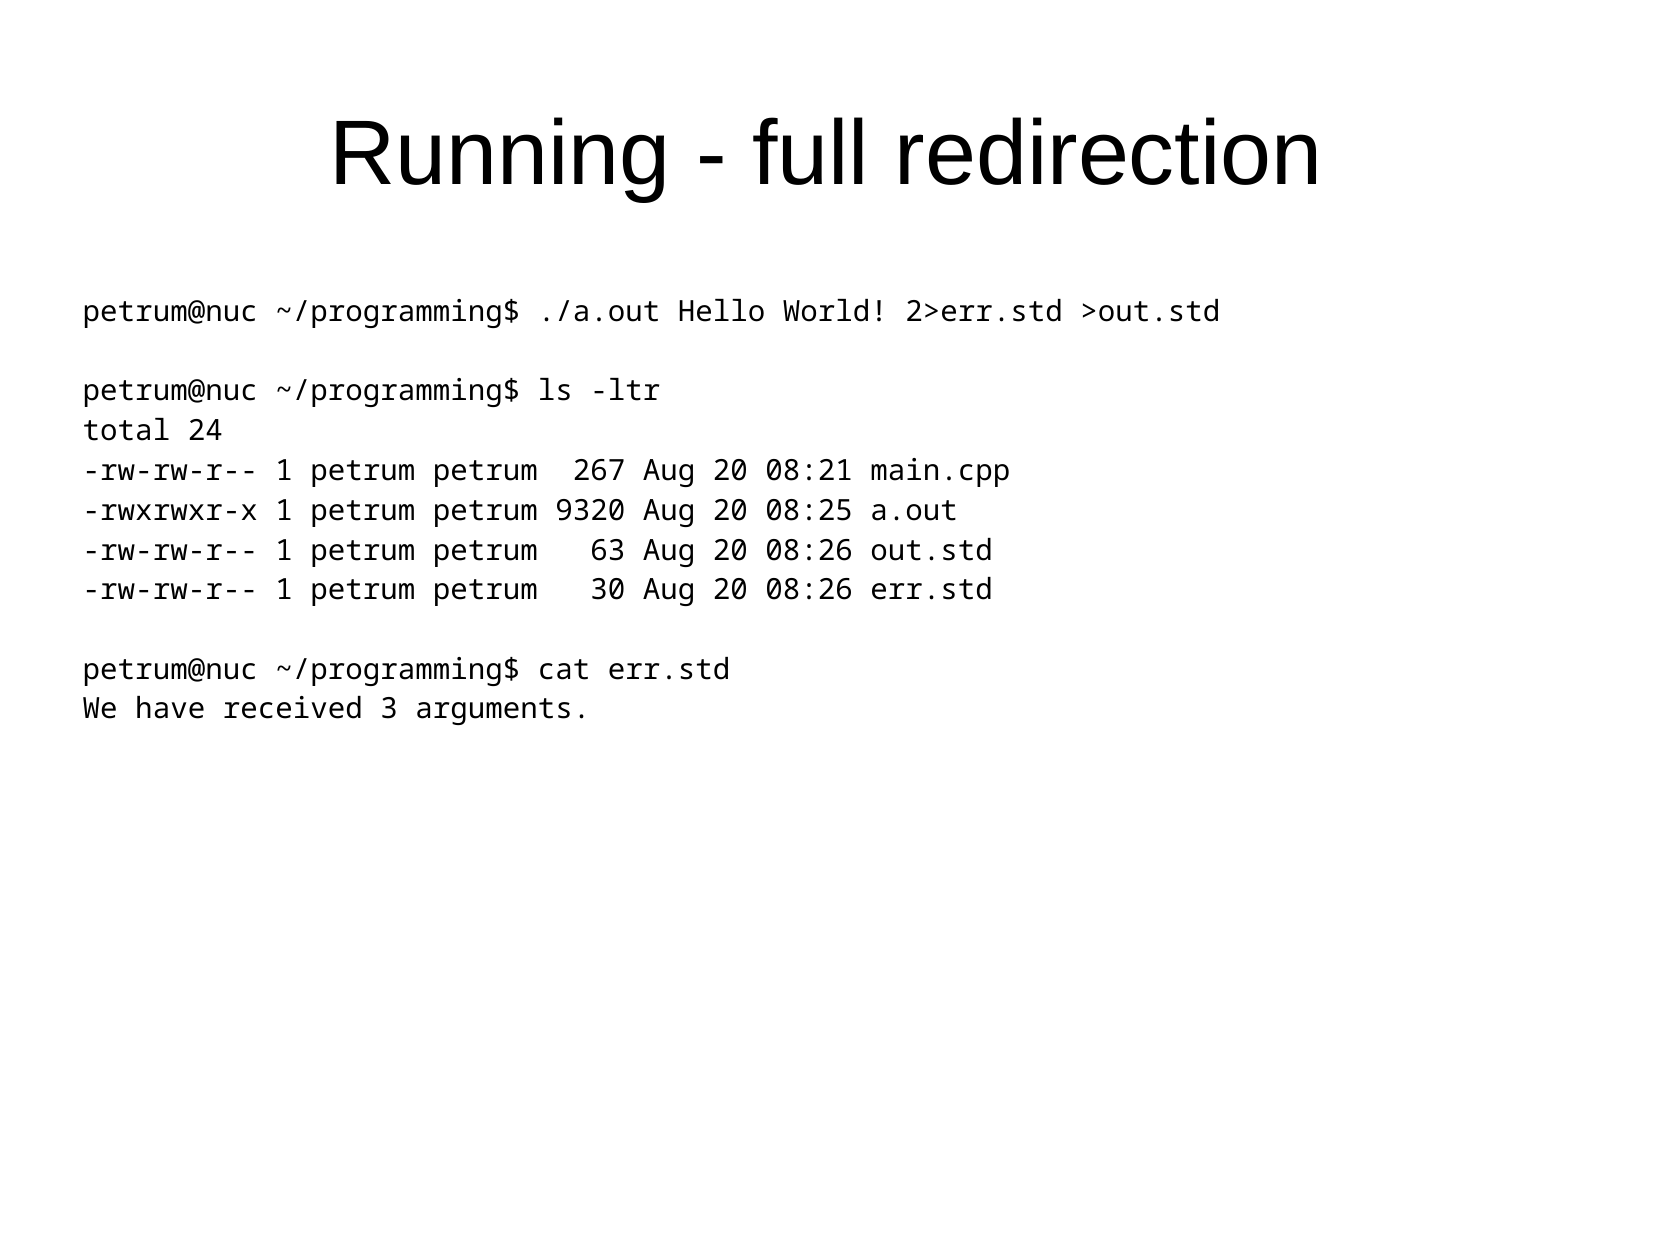

# Running - full redirection
petrum@nuc ~/programming$ ./a.out Hello World! 2>err.std >out.std
petrum@nuc ~/programming$ ls -ltr
total 24
-rw-rw-r-- 1 petrum petrum 267 Aug 20 08:21 main.cpp
-rwxrwxr-x 1 petrum petrum 9320 Aug 20 08:25 a.out
-rw-rw-r-- 1 petrum petrum 63 Aug 20 08:26 out.std
-rw-rw-r-- 1 petrum petrum 30 Aug 20 08:26 err.std
petrum@nuc ~/programming$ cat err.std
We have received 3 arguments.